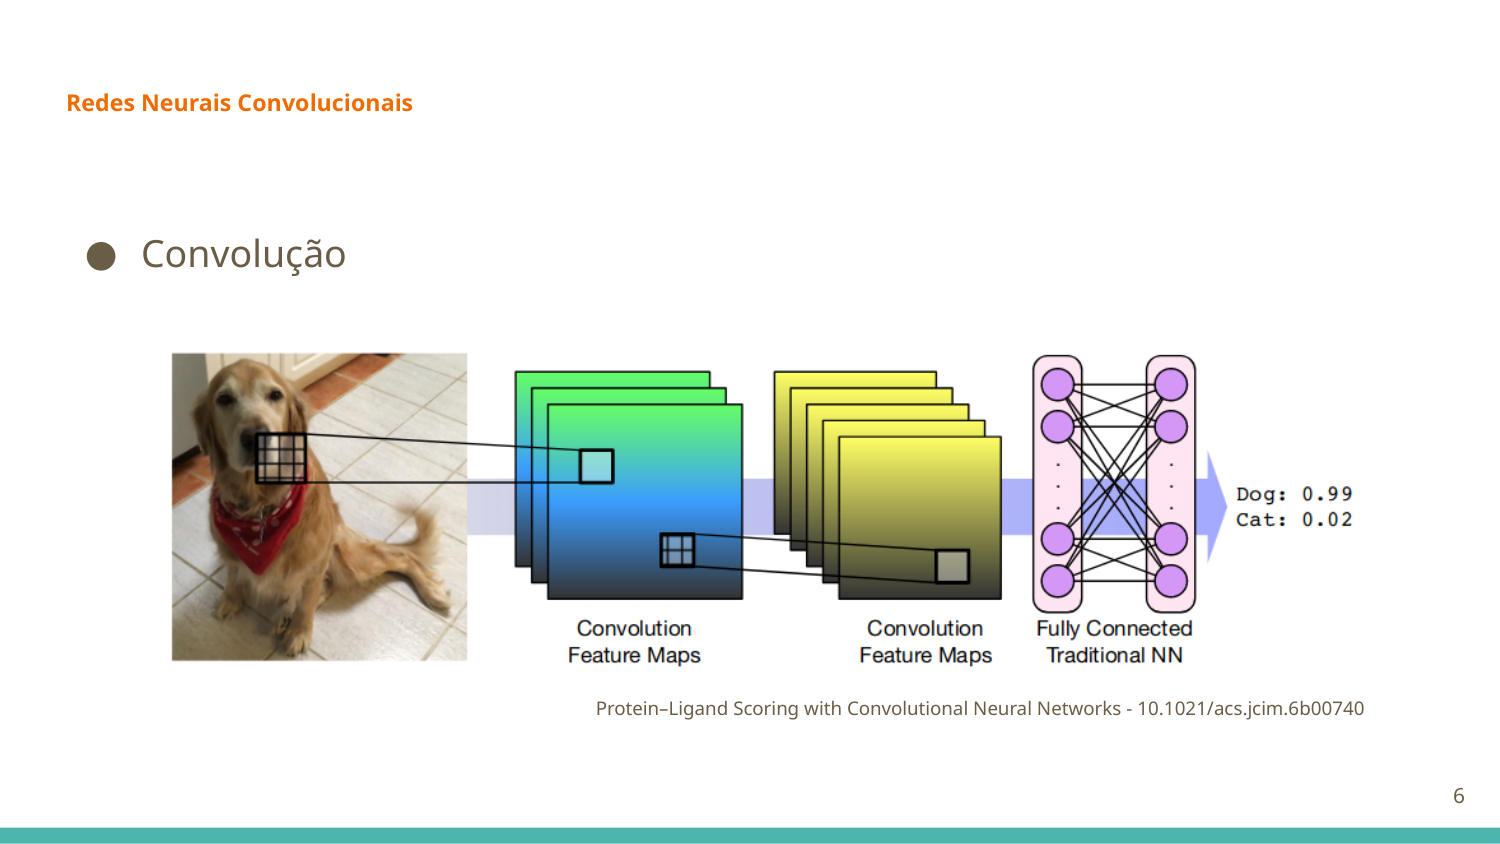

# Redes Neurais Convolucionais
Convolução
Protein–Ligand Scoring with Convolutional Neural Networks - 10.1021/acs.jcim.6b00740